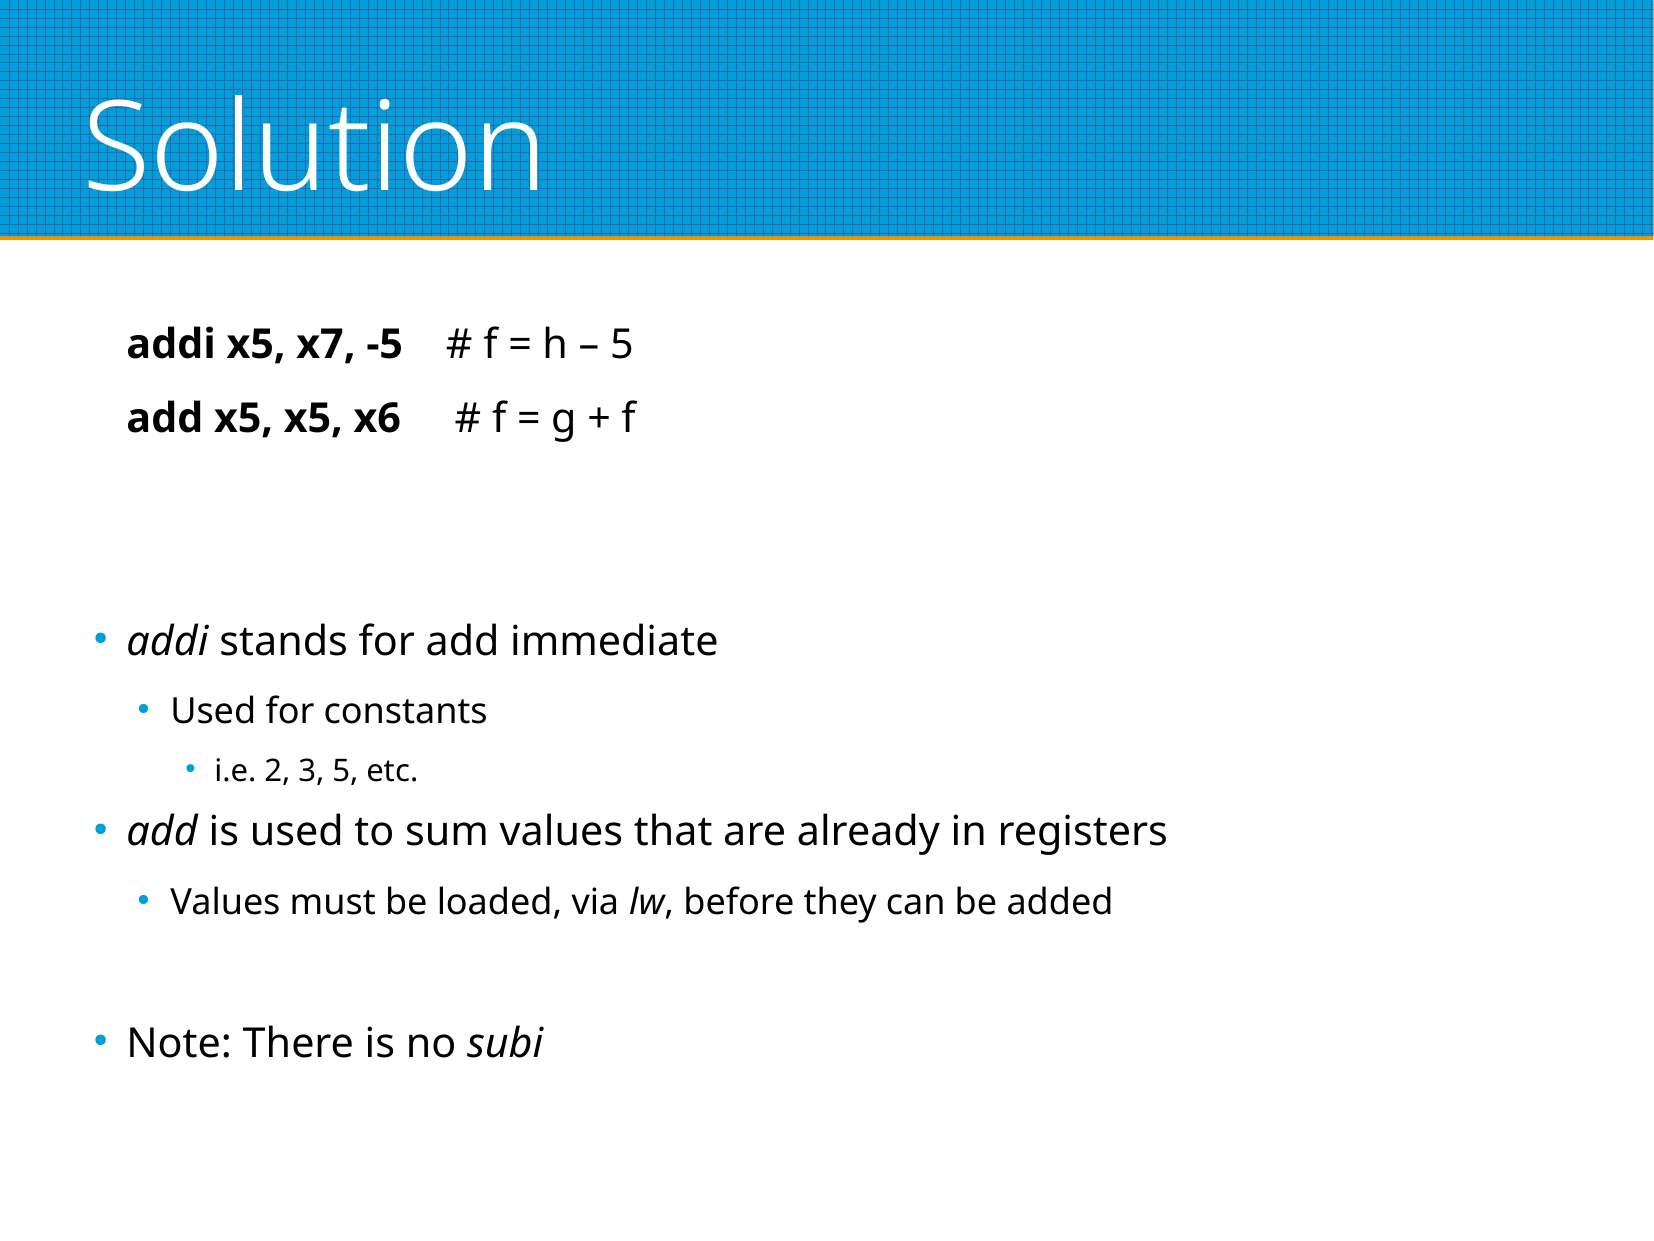

# Solution
addi x5, x7, -5 # f = h – 5
add x5, x5, x6 # f = g + f
addi stands for add immediate
Used for constants
i.e. 2, 3, 5, etc.
add is used to sum values that are already in registers
Values must be loaded, via lw, before they can be added
Note: There is no subi